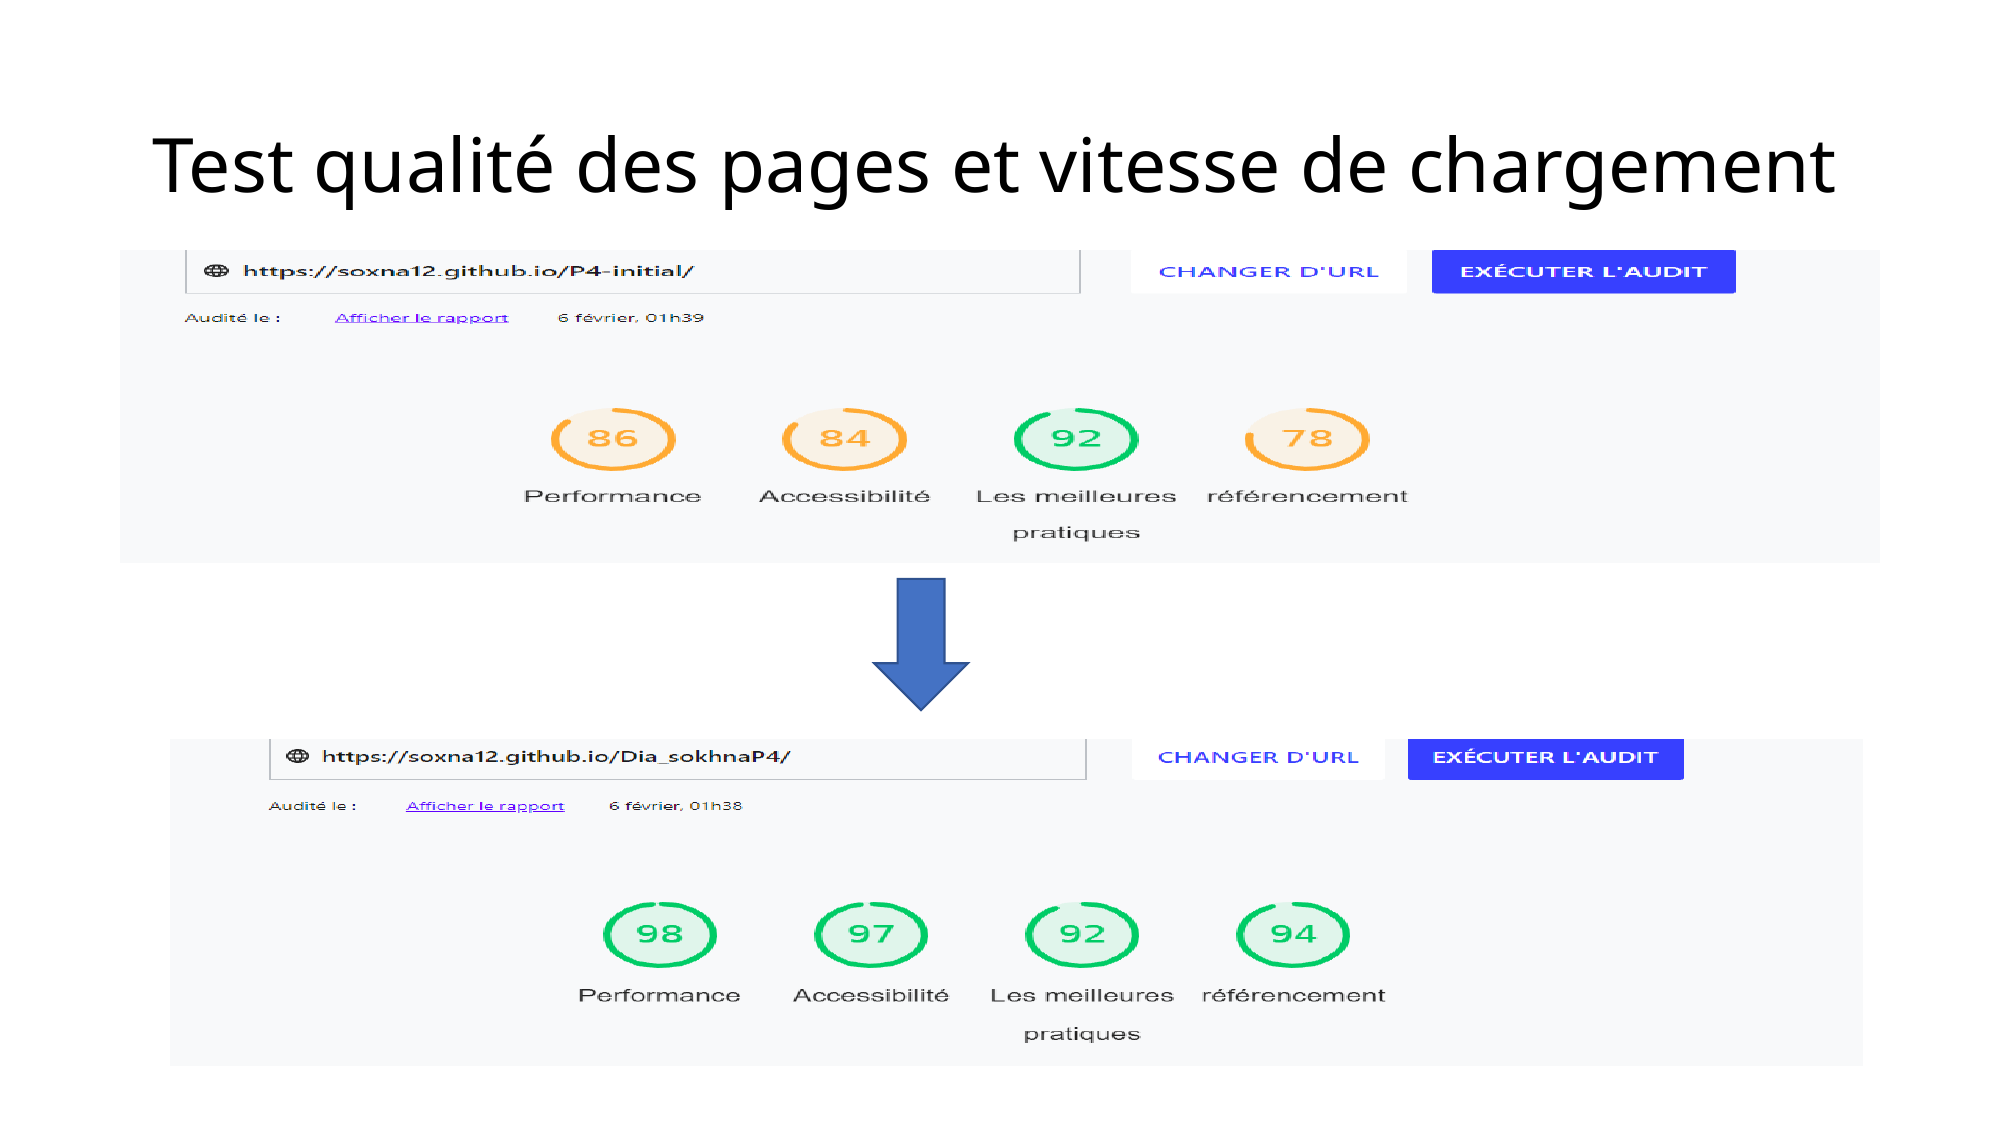

# Test qualité des pages et vitesse de chargement